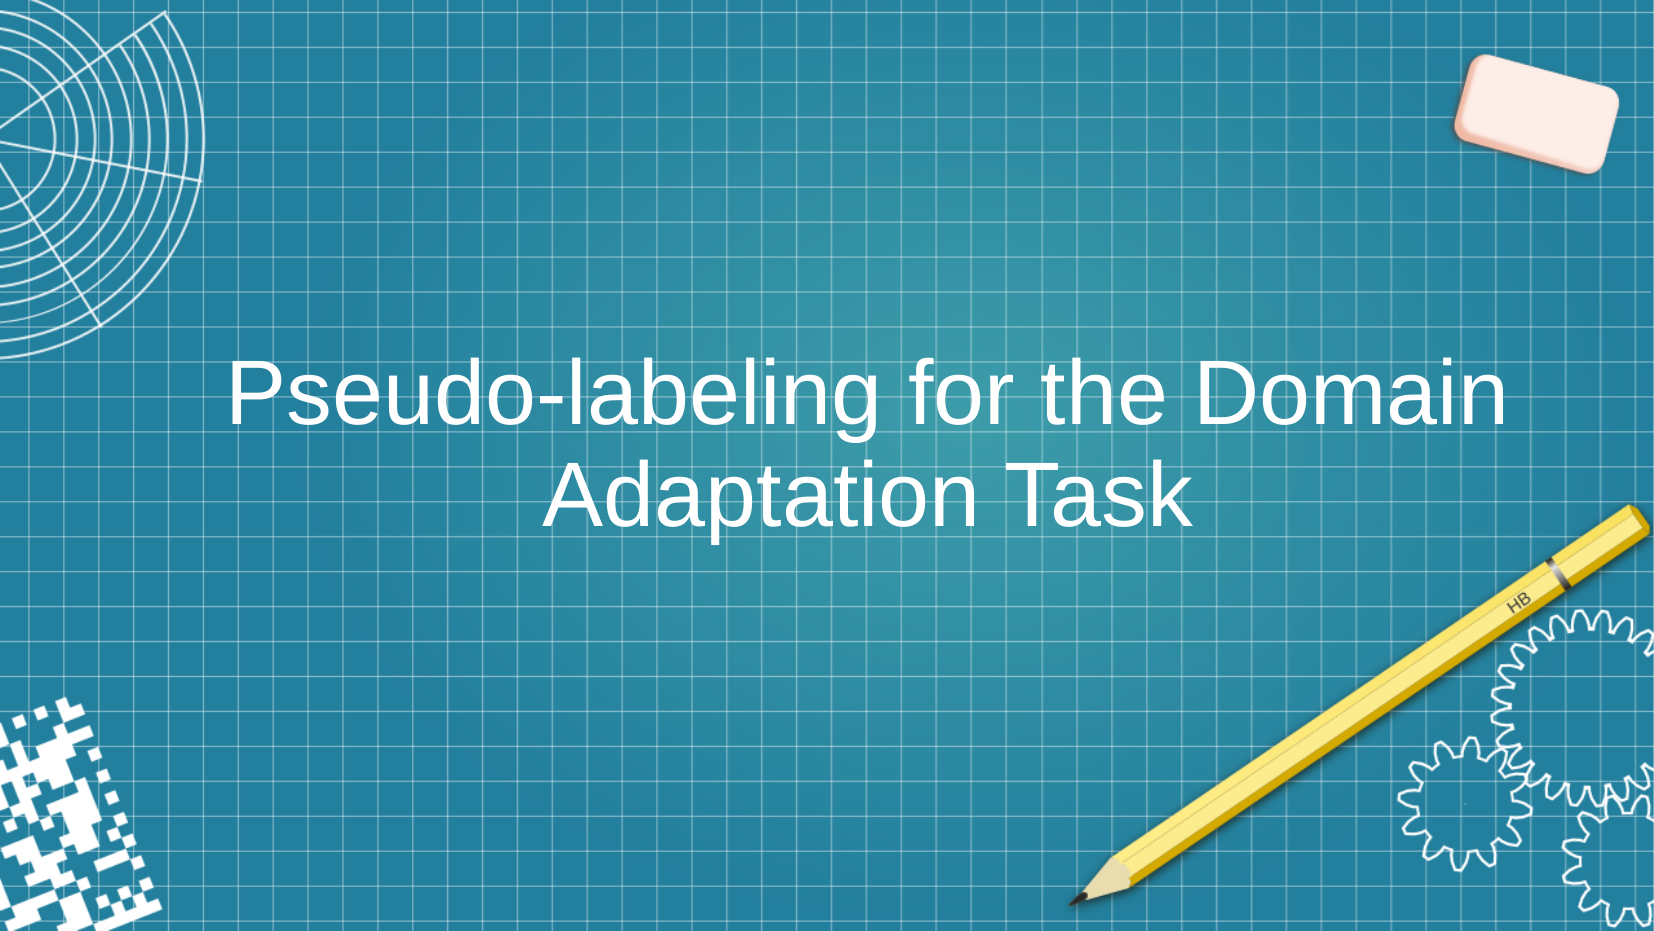

# Pseudo-labeling for the Domain Adaptation Task